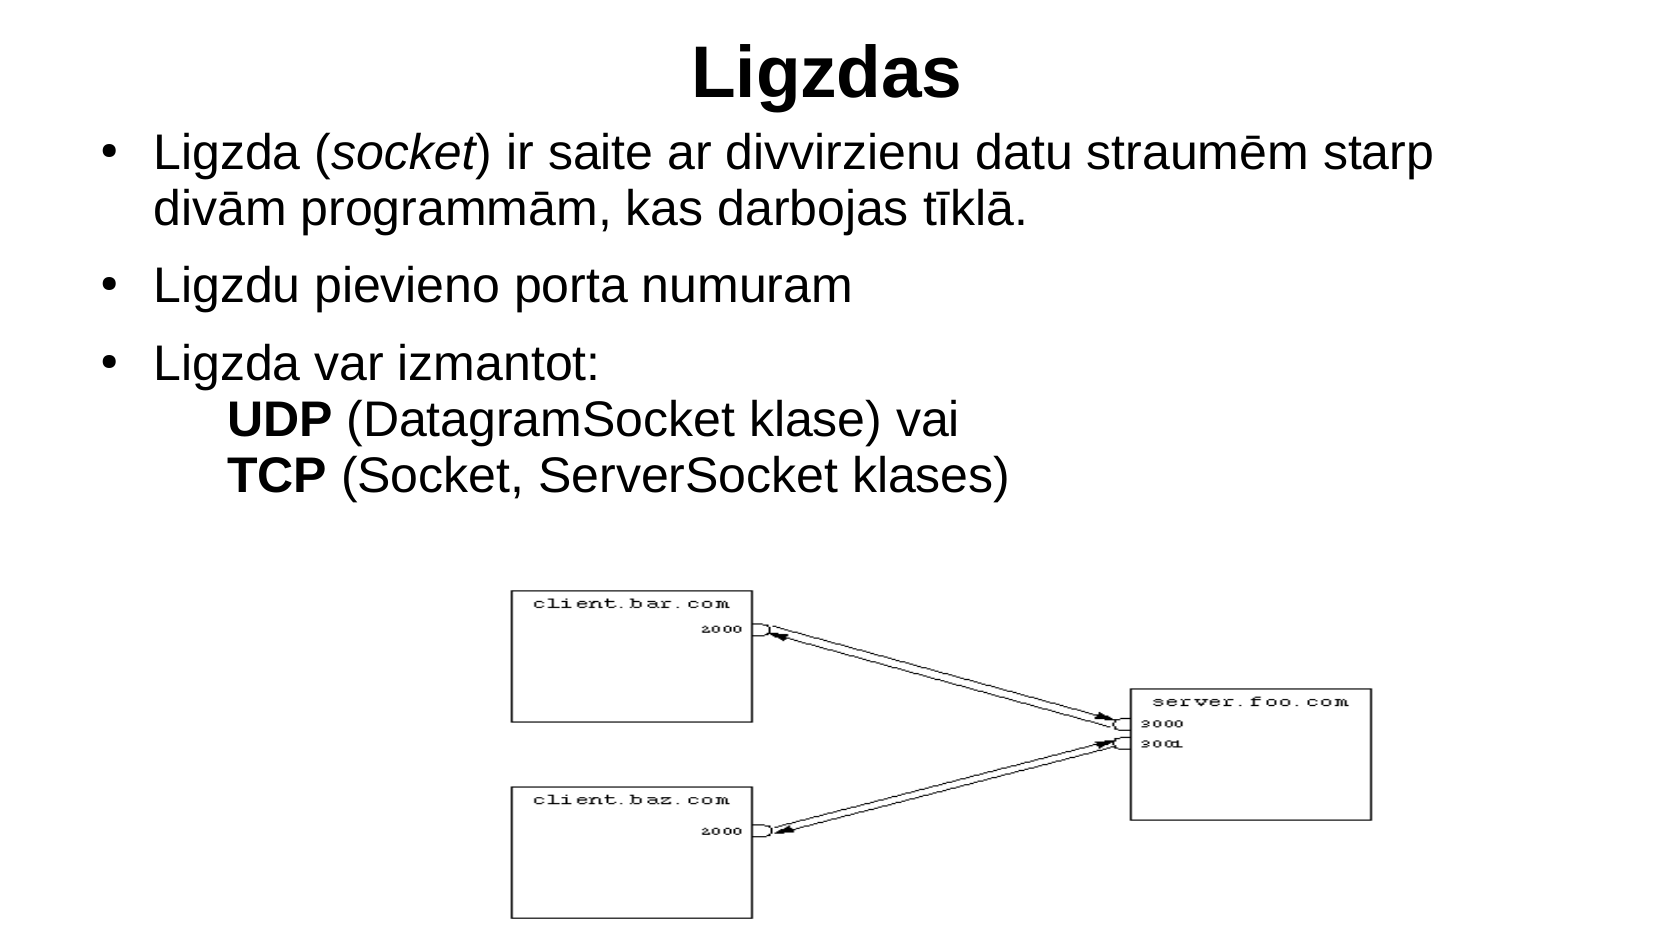

# Ligzdas
Ligzda (socket) ir saite ar divvirzienu datu straumēm starp divām programmām, kas darbojas tīklā.
Ligzdu pievieno porta numuram
Ligzda var izmantot:
	UDP (DatagramSocket klase) vai
	TCP (Socket, ServerSocket klases)